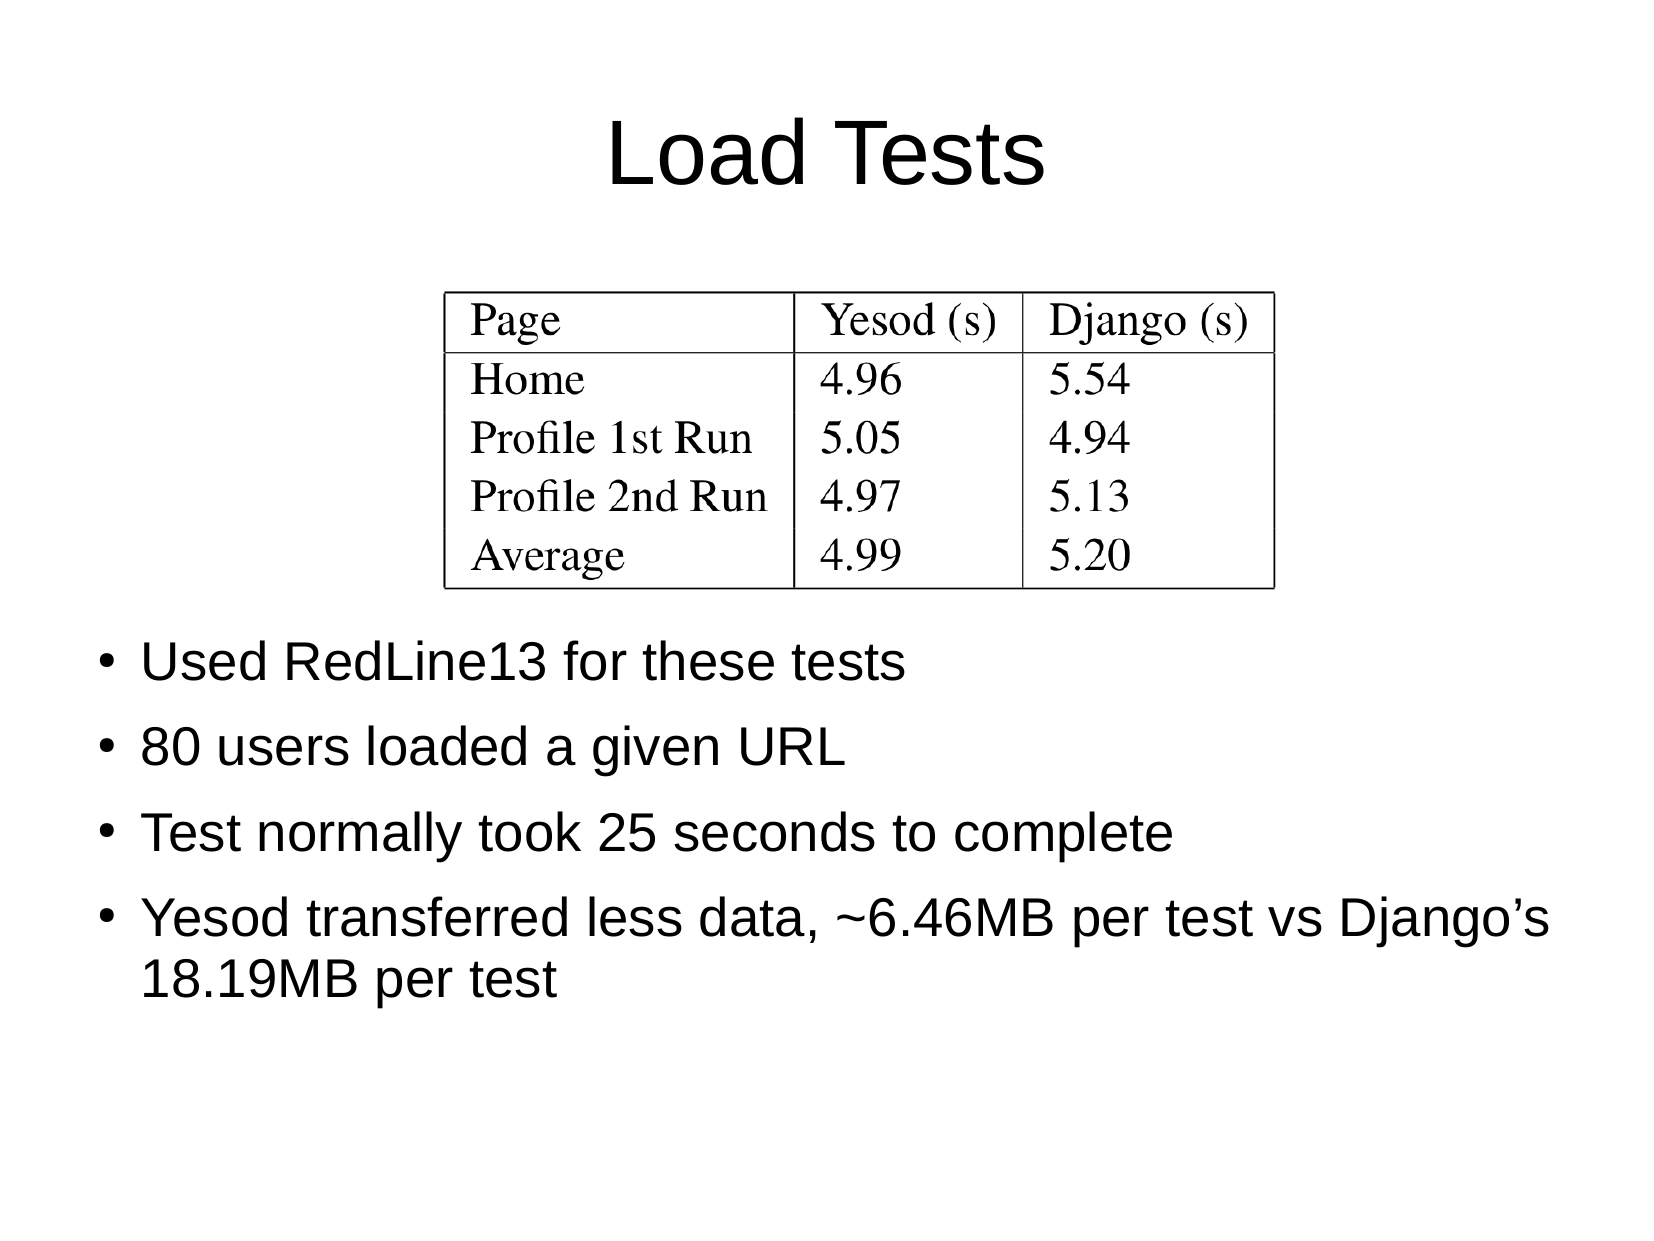

# Load Tests
Used RedLine13 for these tests
80 users loaded a given URL
Test normally took 25 seconds to complete
Yesod transferred less data, ~6.46MB per test vs Django’s 18.19MB per test